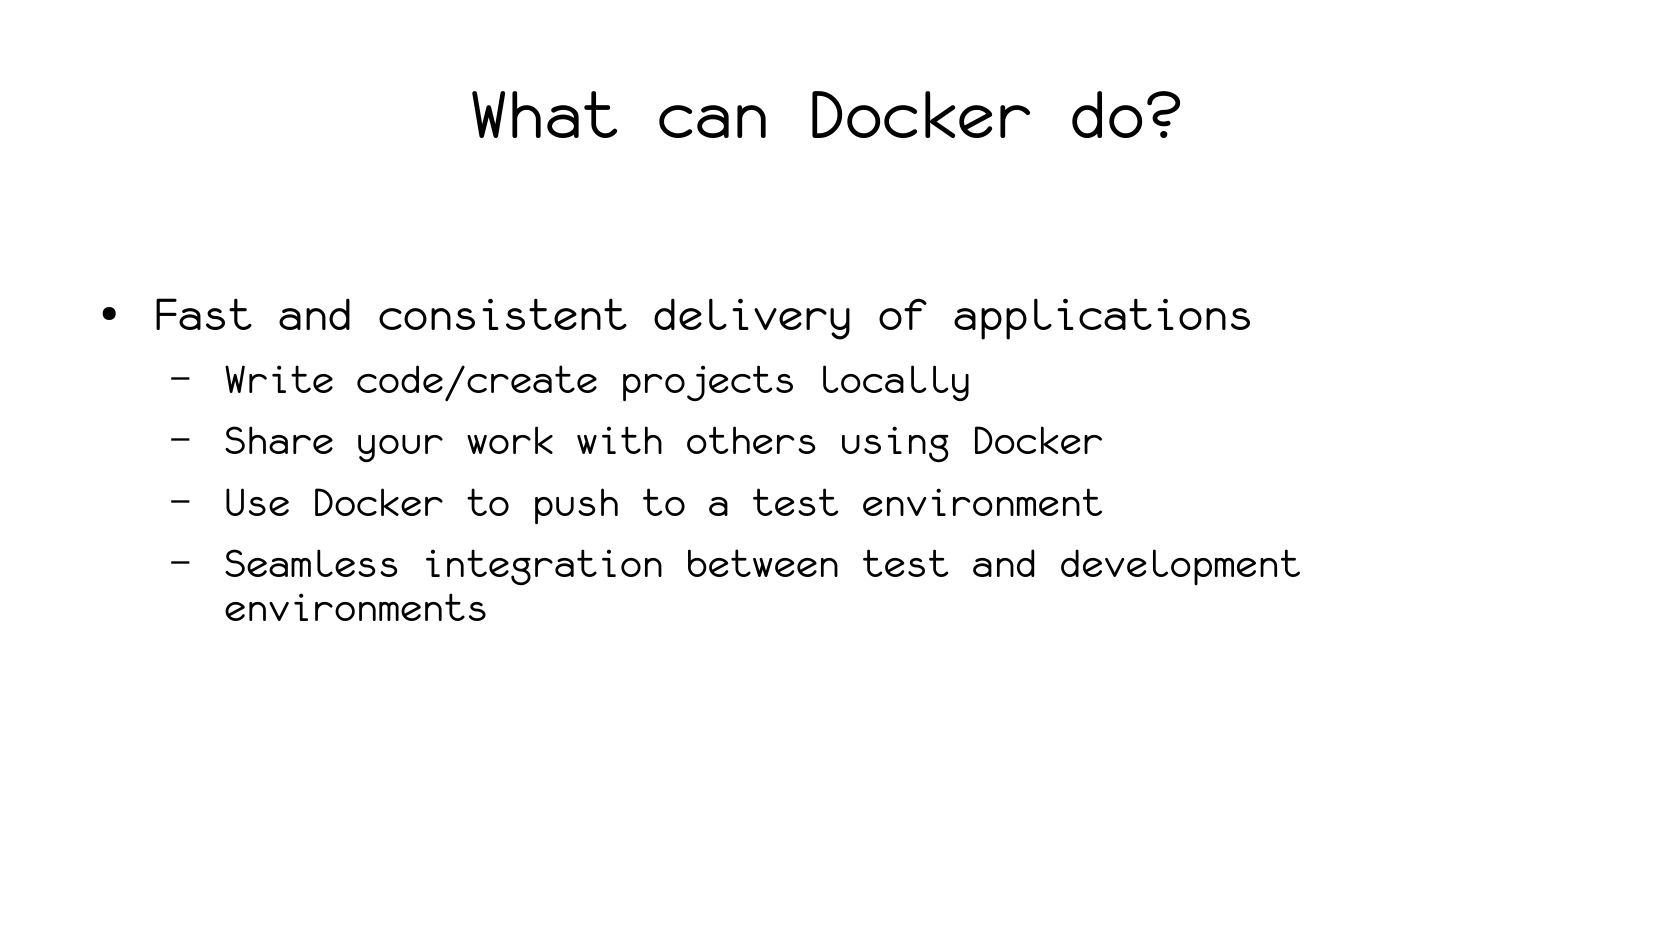

# What can Docker do?
Fast and consistent delivery of applications
Write code/create projects locally
Share your work with others using Docker
Use Docker to push to a test environment
Seamless integration between test and development environments